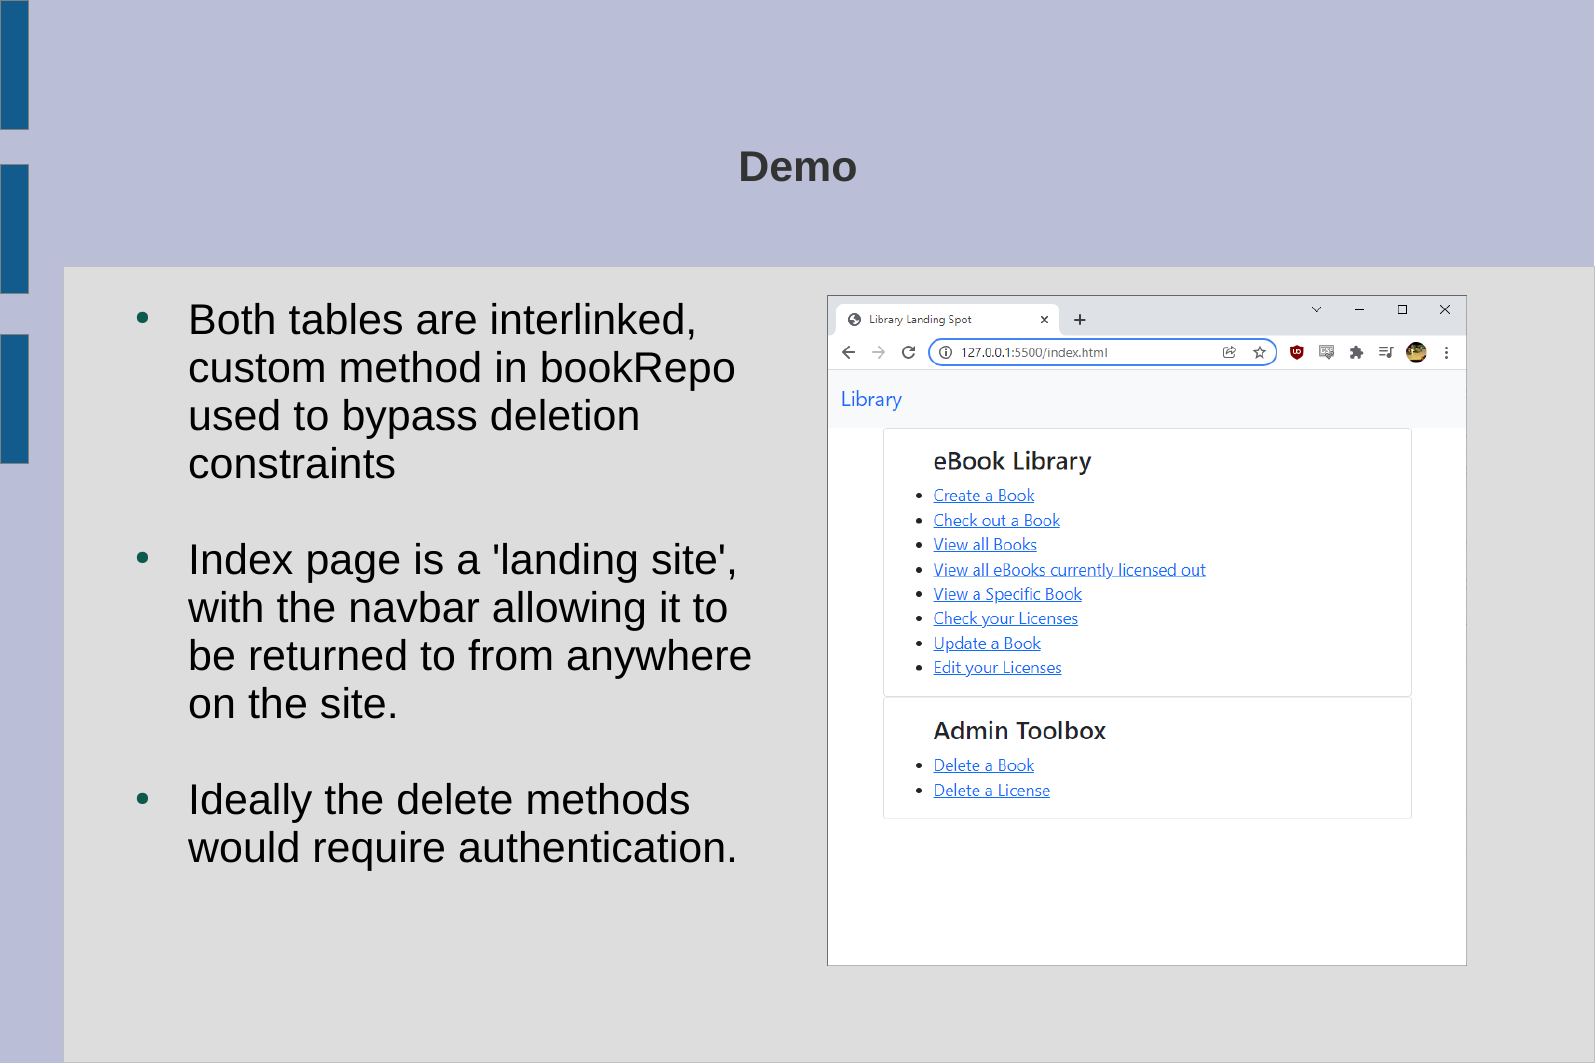

# Demo
Both tables are interlinked, custom method in bookRepo used to bypass deletion constraints
Index page is a 'landing site', with the navbar allowing it to be returned to from anywhere on the site.
Ideally the delete methods would require authentication.